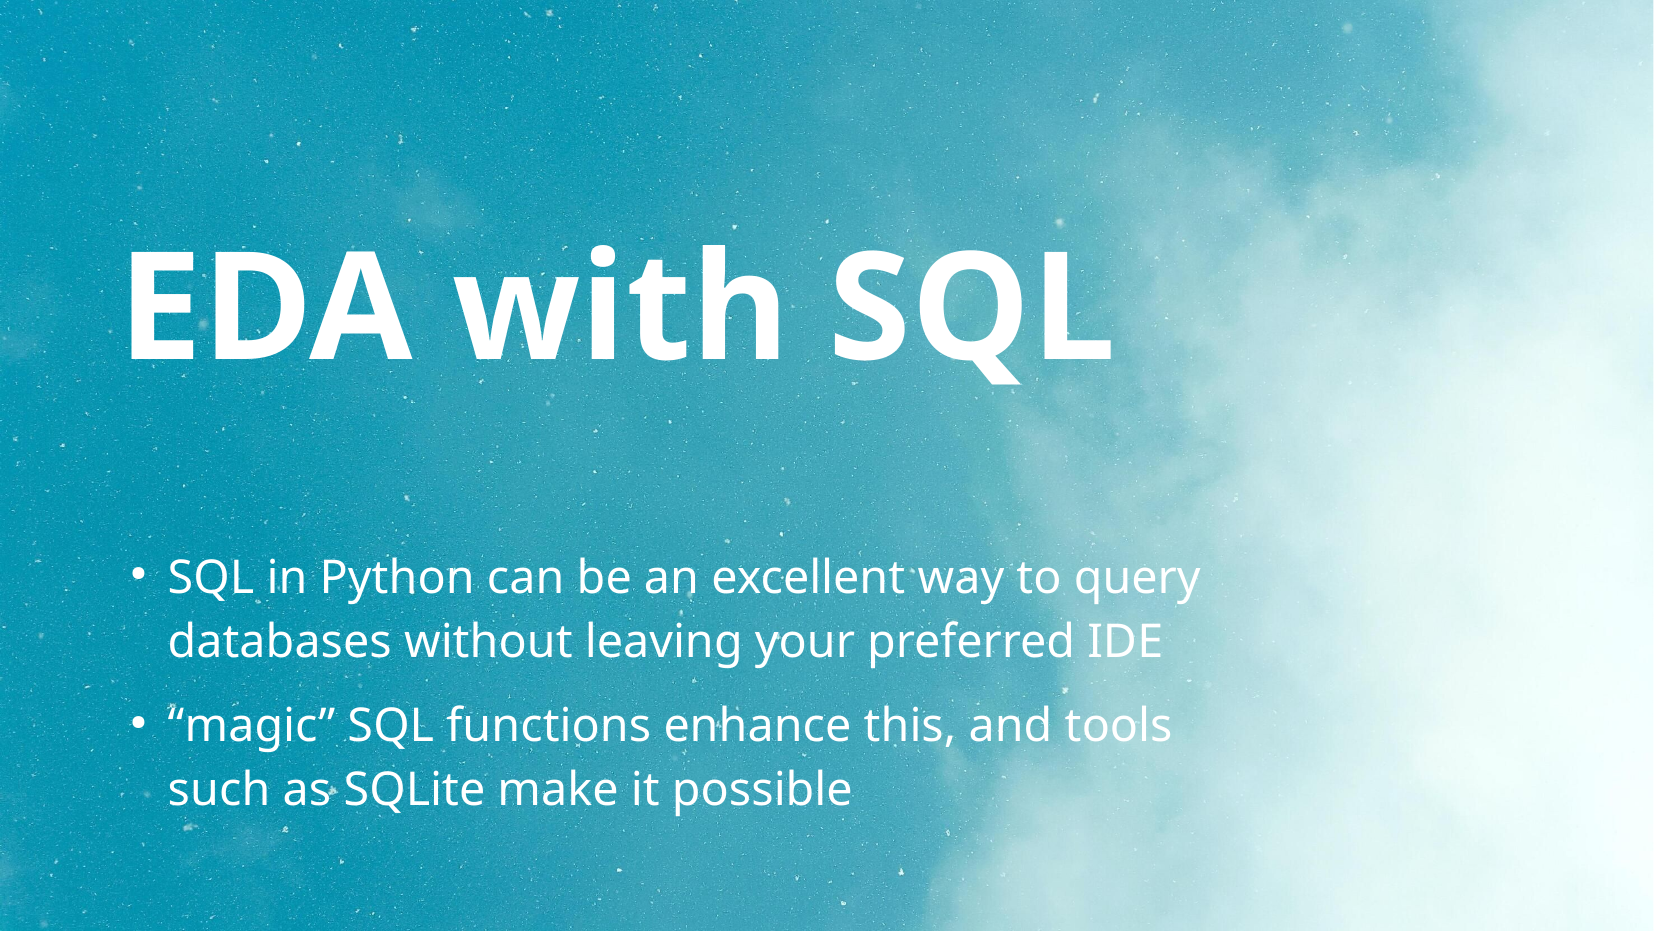

# EDA with SQL
SQL in Python can be an excellent way to query databases without leaving your preferred IDE
“magic” SQL functions enhance this, and tools such as SQLite make it possible